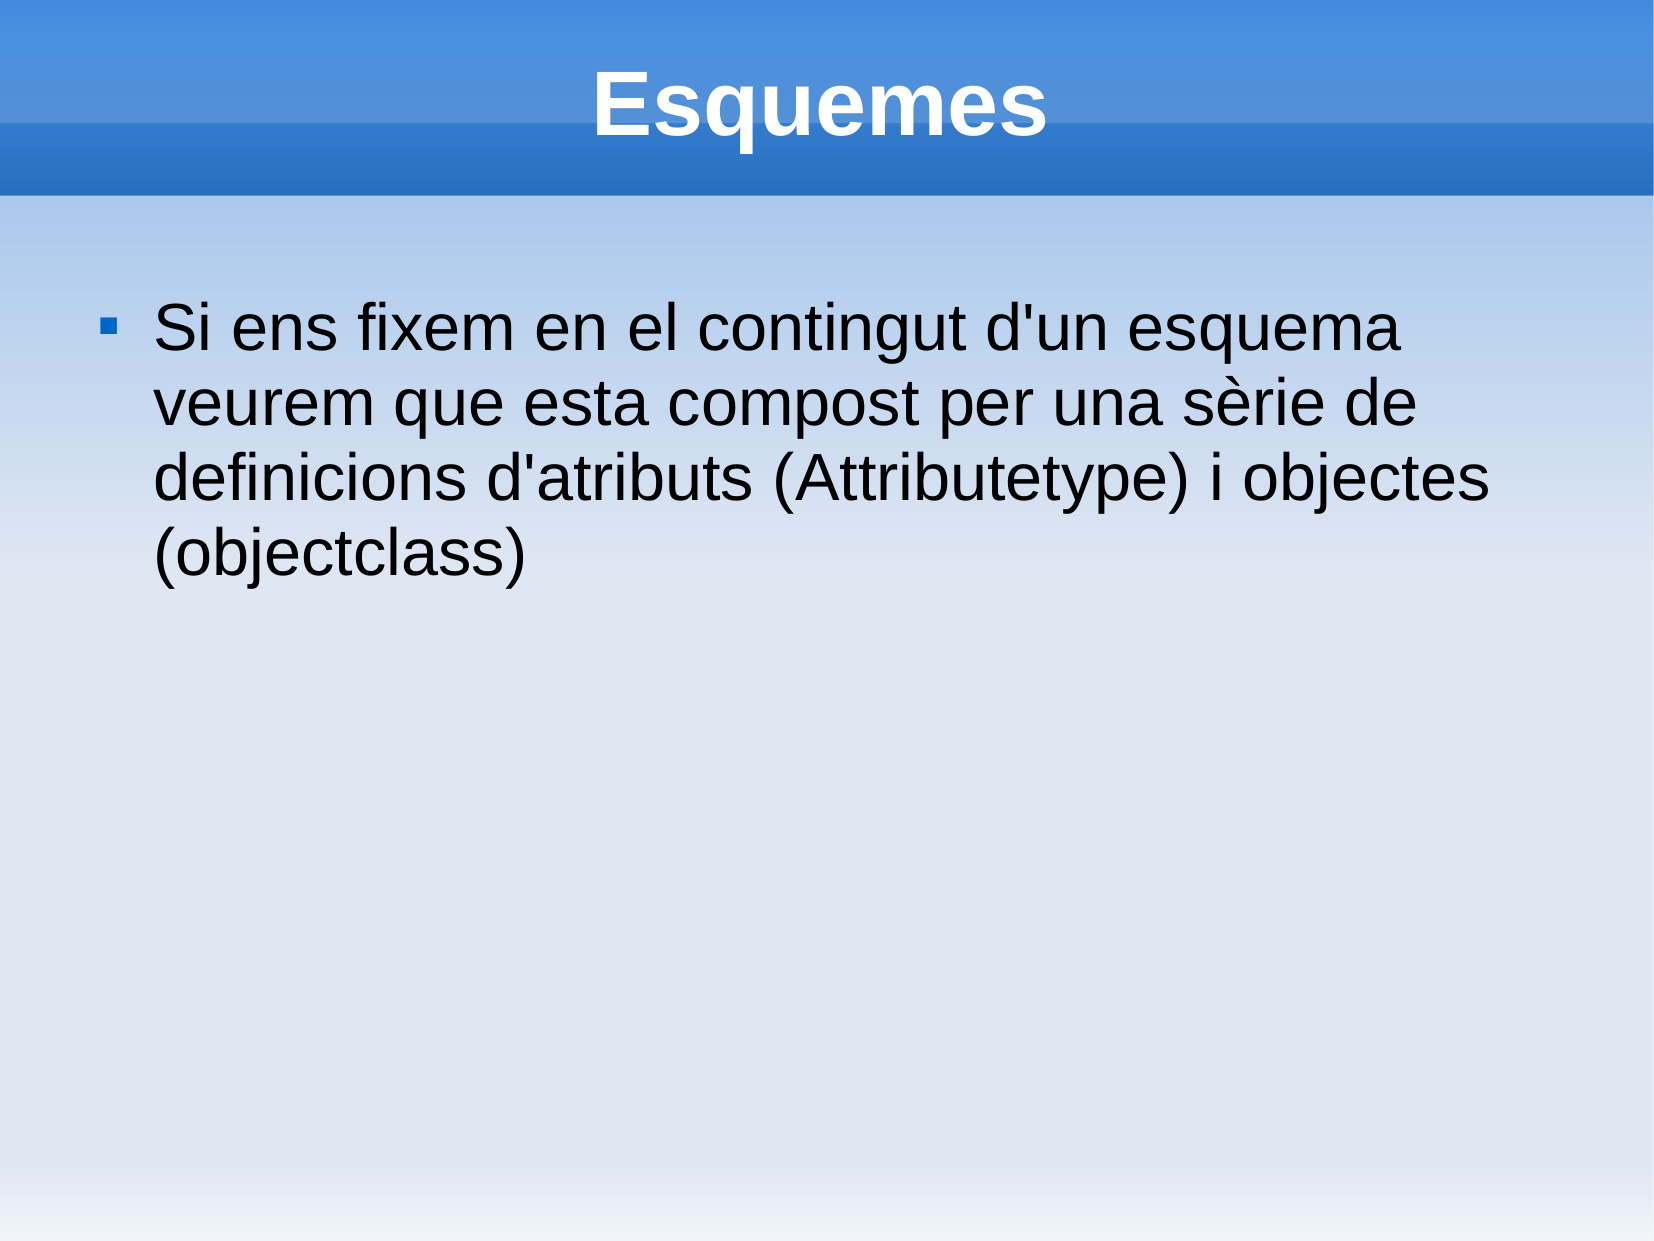

# Esquemes
Si ens fixem en el contingut d'un esquema veurem que esta compost per una sèrie de definicions d'atributs (Attributetype) i objectes (objectclass)